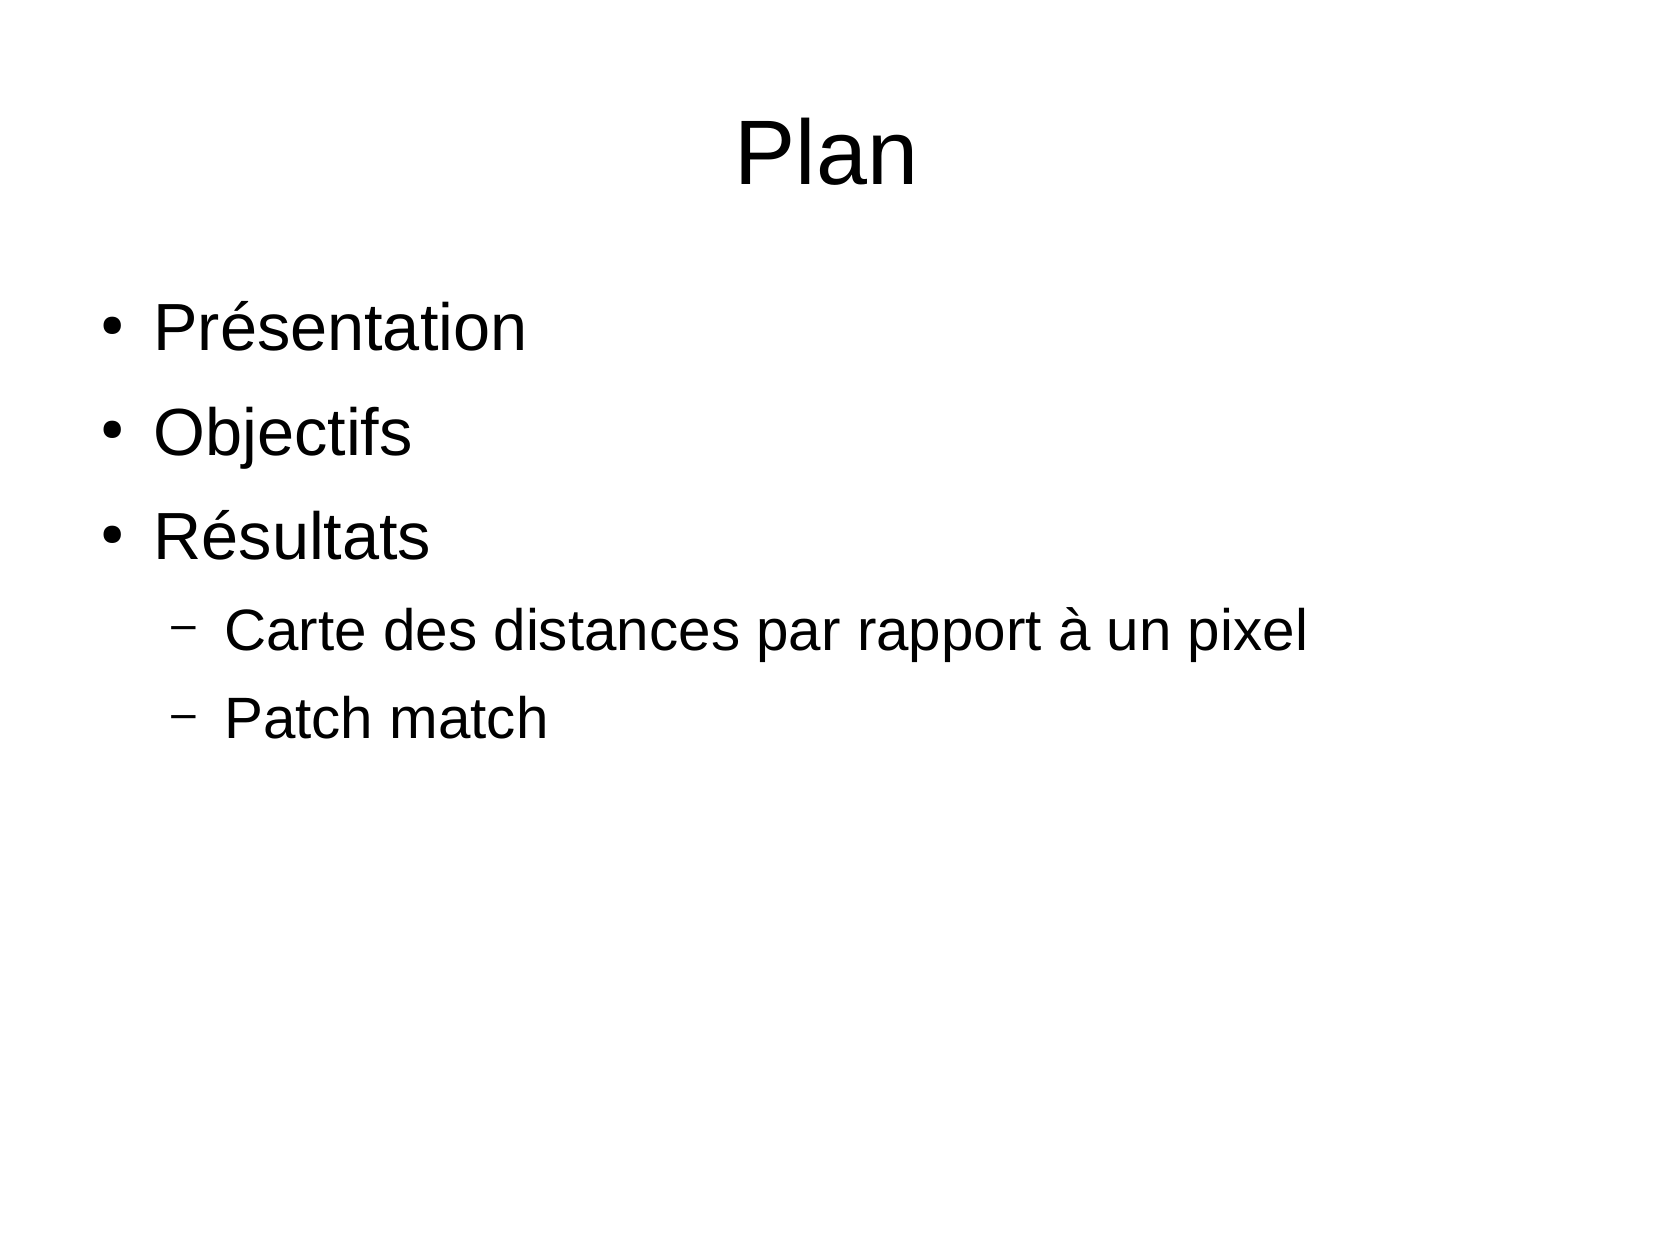

# Plan
Présentation
Objectifs
Résultats
Carte des distances par rapport à un pixel
Patch match